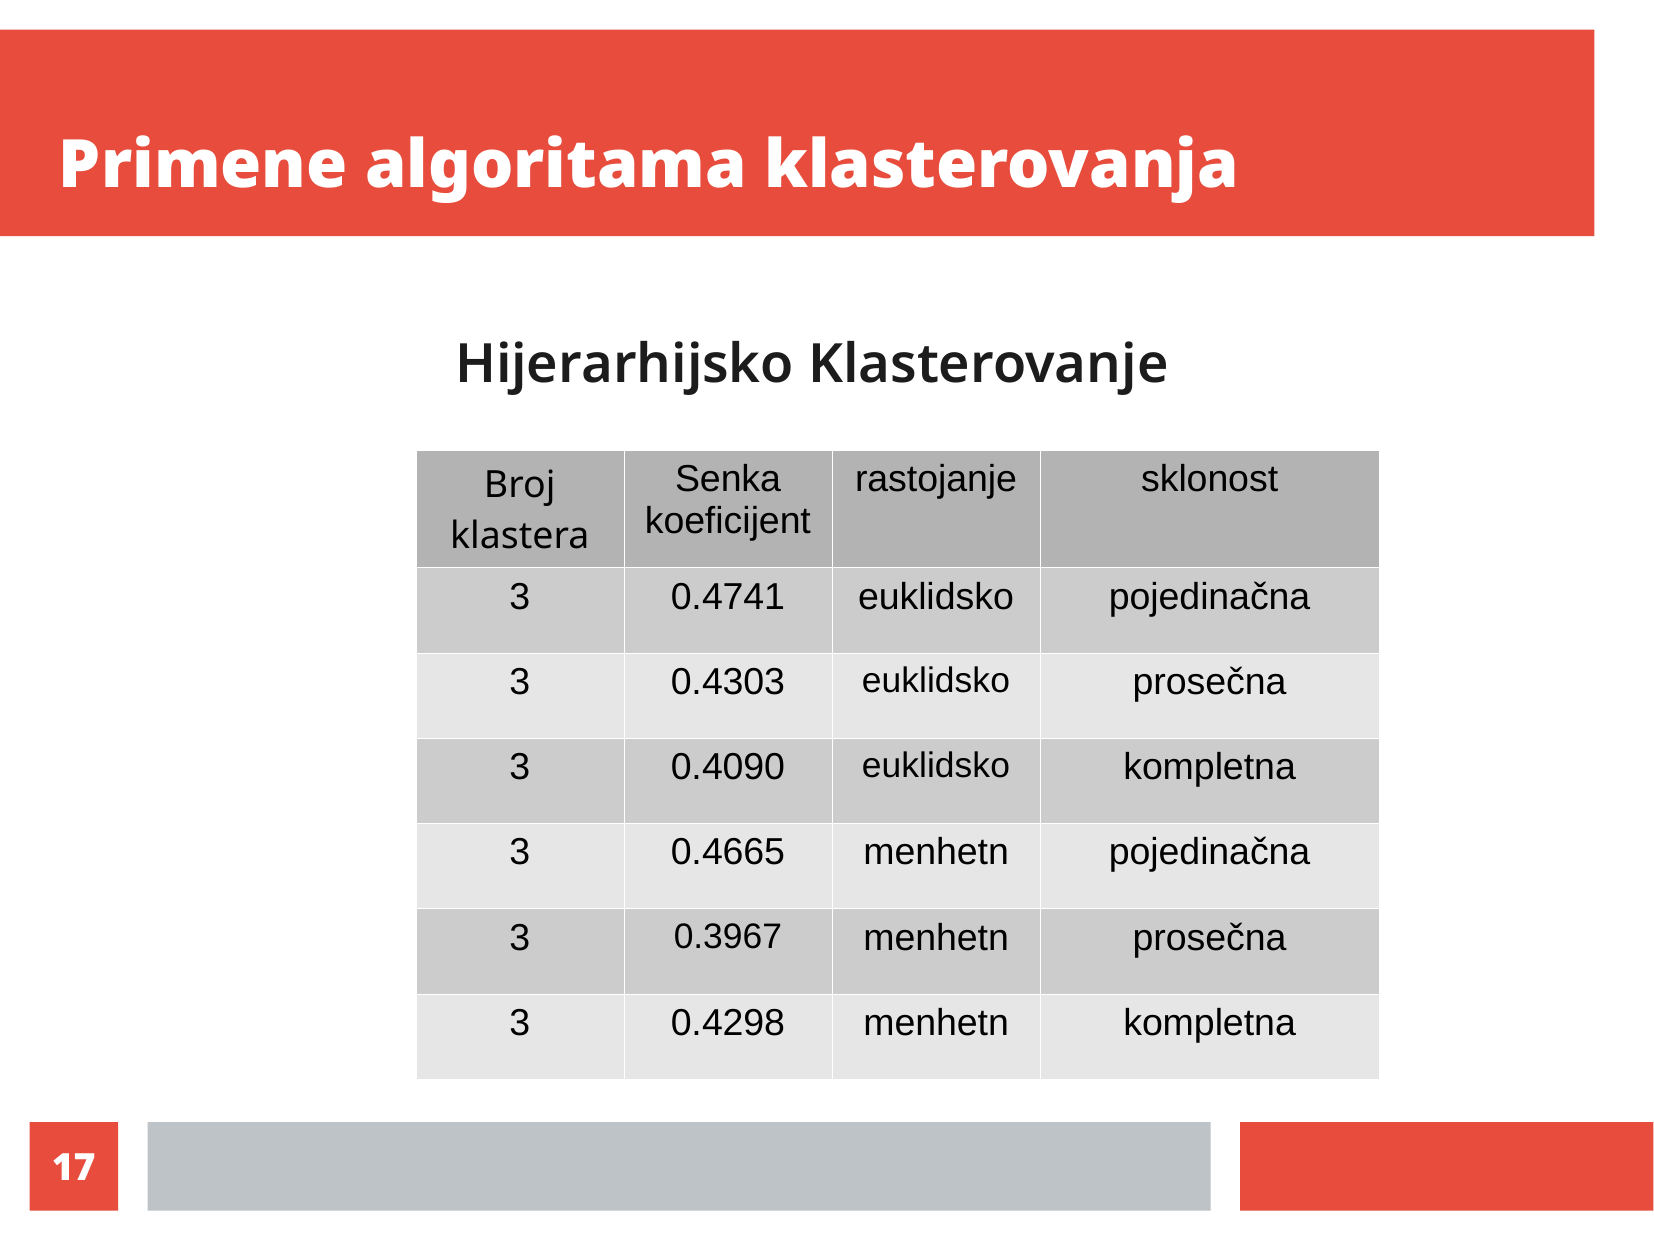

# Primene algoritama klasterovanja
Hijerarhijsko Klasterovanje
| Broj klastera | Senka koeficijent | rastojanje | sklonost |
| --- | --- | --- | --- |
| 3 | 0.4741 | euklidsko | pojedinačna |
| 3 | 0.4303 | euklidsko | prosečna |
| 3 | 0.4090 | euklidsko | kompletna |
| 3 | 0.4665 | menhetn | pojedinačna |
| 3 | 0.3967 | menhetn | prosečna |
| 3 | 0.4298 | menhetn | kompletna |
17